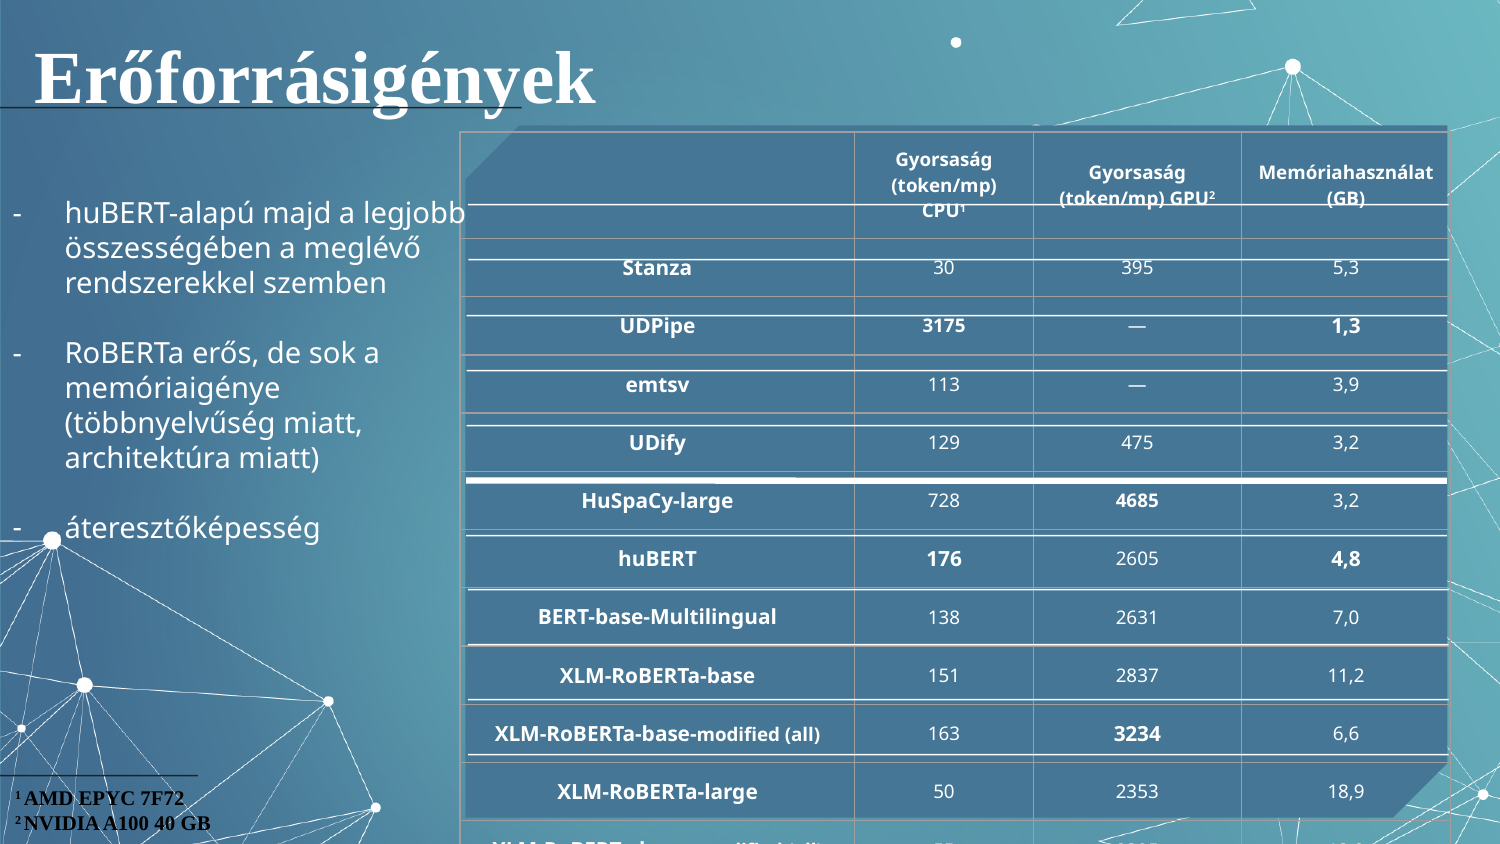

# Erőforrásigények
| | Gyorsaság (token/mp) CPU1 | Gyorsaság (token/mp) GPU2 | Memóriahasználat (GB) |
| --- | --- | --- | --- |
| Stanza | 30 | 395 | 5,3 |
| UDPipe | 3175 | — | 1,3 |
| emtsv | 113 | — | 3,9 |
| UDify | 129 | 475 | 3,2 |
| HuSpaCy-large | 728 | 4685 | 3,2 |
| huBERT | 176 | 2605 | 4,8 |
| BERT-base-Multilingual | 138 | 2631 | 7,0 |
| XLM-RoBERTa-base | 151 | 2837 | 11,2 |
| XLM-RoBERTa-base-modified (all) | 163 | 3234 | 6,6 |
| XLM-RoBERTa-large | 50 | 2353 | 18,9 |
| XLM-RoBERTa-large-modified (all) | 55 | 2395 | 13,9 |
huBERT-alapú majd a legjobb összességében a meglévő rendszerekkel szemben
RoBERTa erős, de sok a memóriaigénye (többnyelvűség miatt, architektúra miatt)
áteresztőképesség
1 AMD EPYC 7F72
2 NVIDIA A100 40 GB